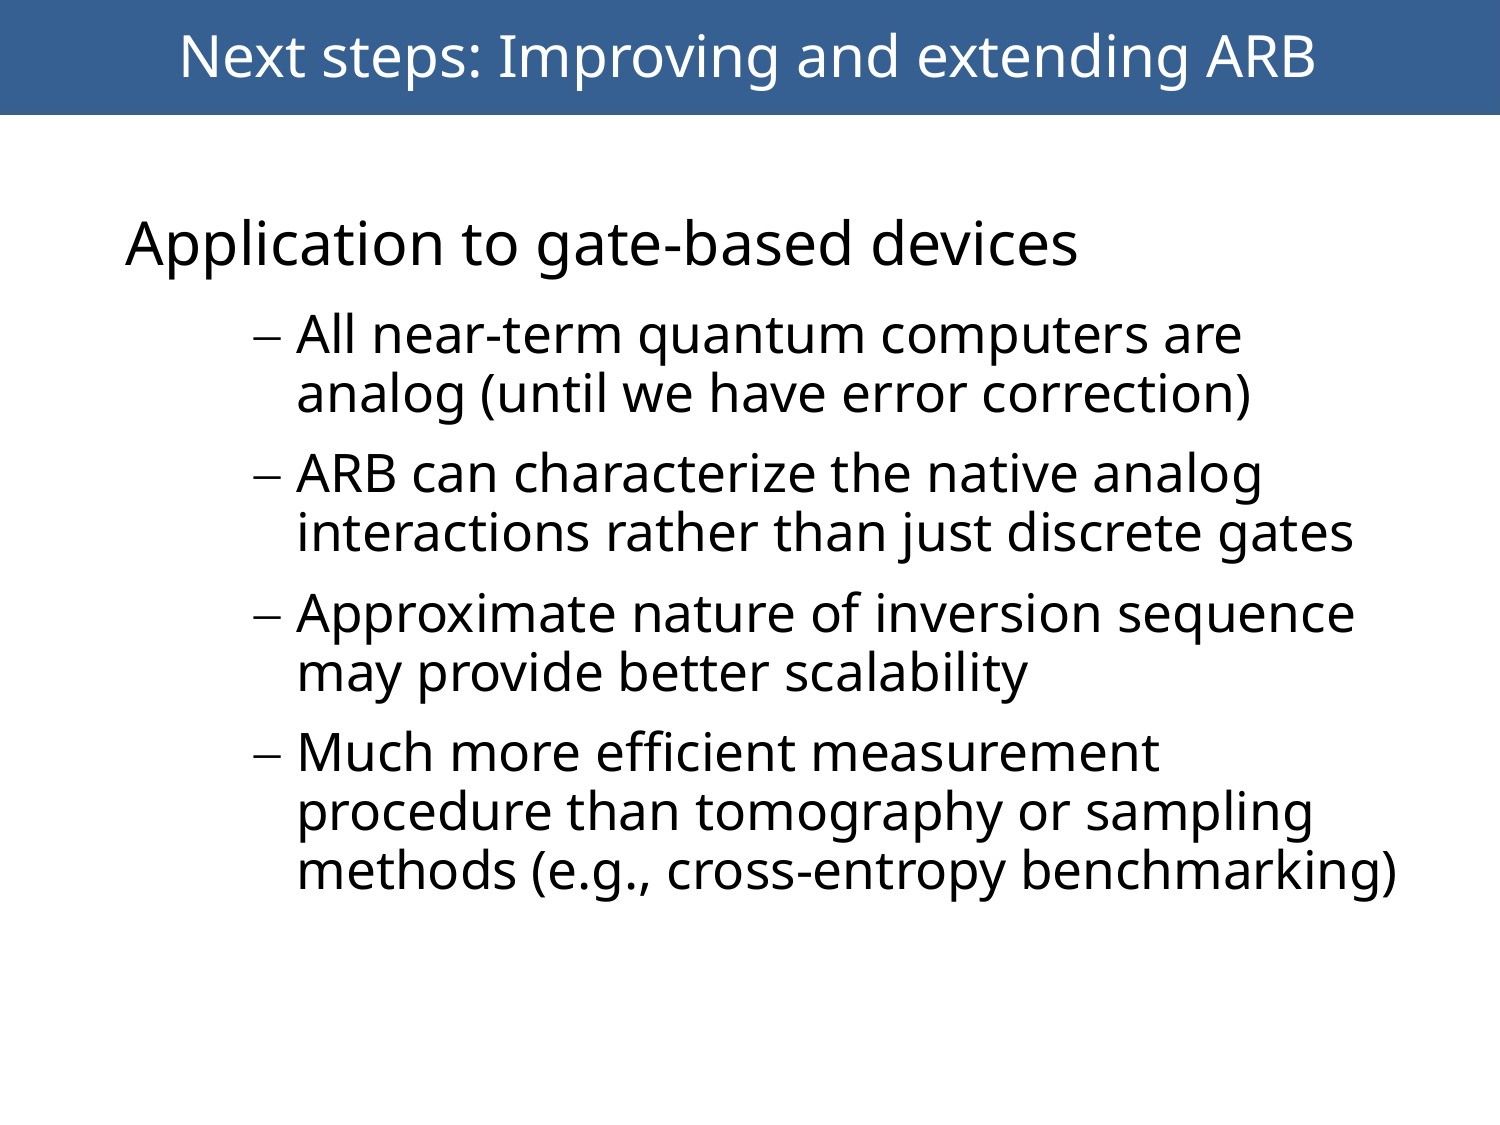

# Next steps: Improving and extending ARB
Application to gate-based devices
All near-term quantum computers are analog (until we have error correction)
ARB can characterize the native analog interactions rather than just discrete gates
Approximate nature of inversion sequence may provide better scalability
Much more efficient measurement procedure than tomography or sampling methods (e.g., cross-entropy benchmarking)